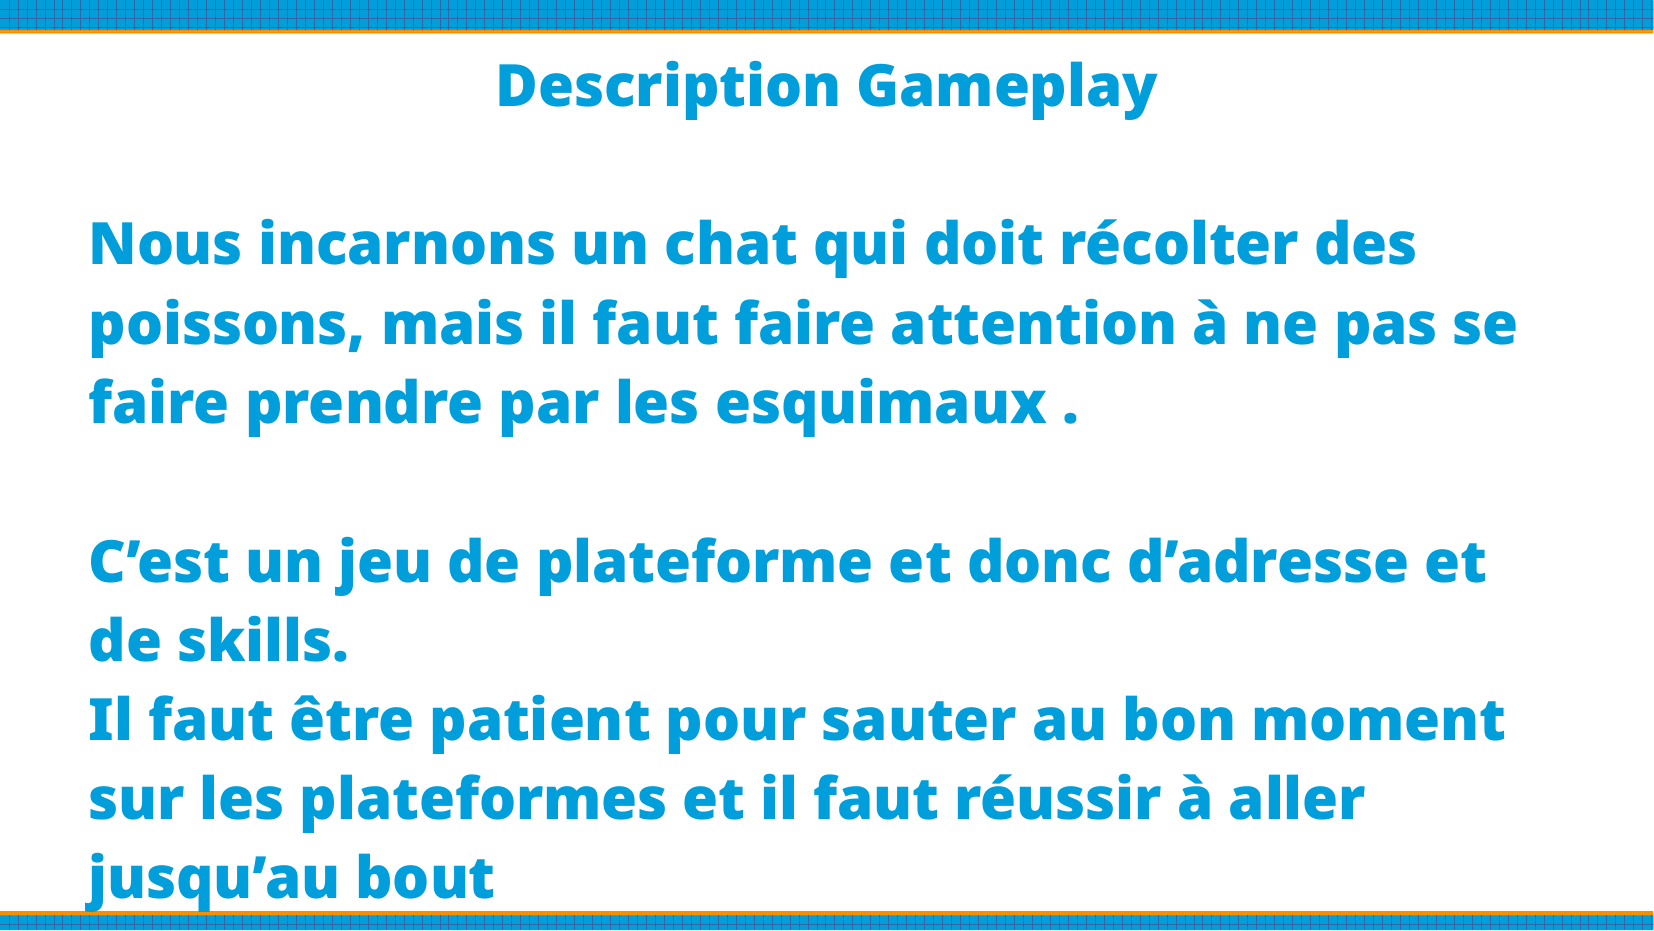

# Description Gameplay
Nous incarnons un chat qui doit récolter des poissons, mais il faut faire attention à ne pas se faire prendre par les esquimaux .
C’est un jeu de plateforme et donc d’adresse et de skills.
Il faut être patient pour sauter au bon moment sur les plateformes et il faut réussir à aller jusqu’au bout